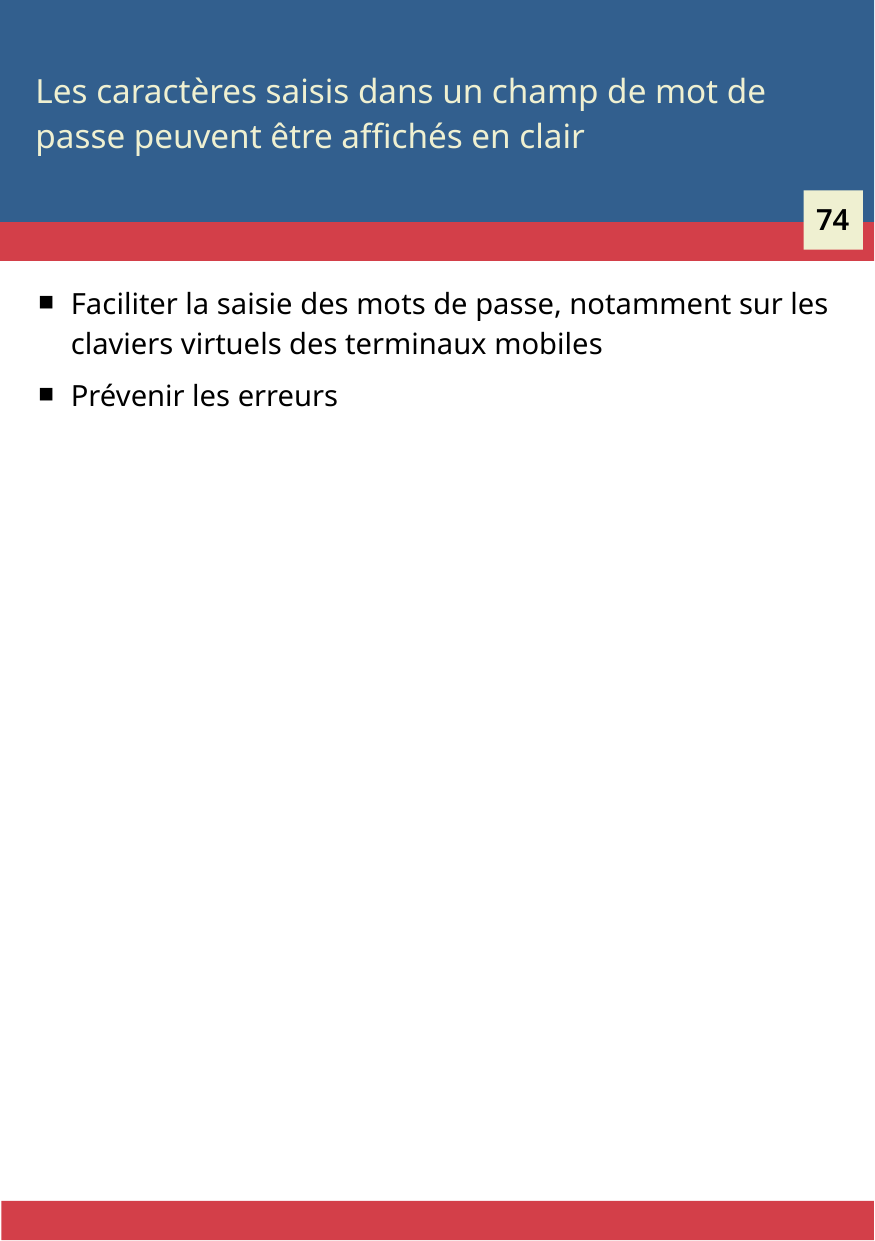

# Les caractères saisis dans un champ de mot de passe peuvent être affichés en clair
74
Faciliter la saisie des mots de passe, notamment sur les claviers virtuels des terminaux mobiles
Prévenir les erreurs